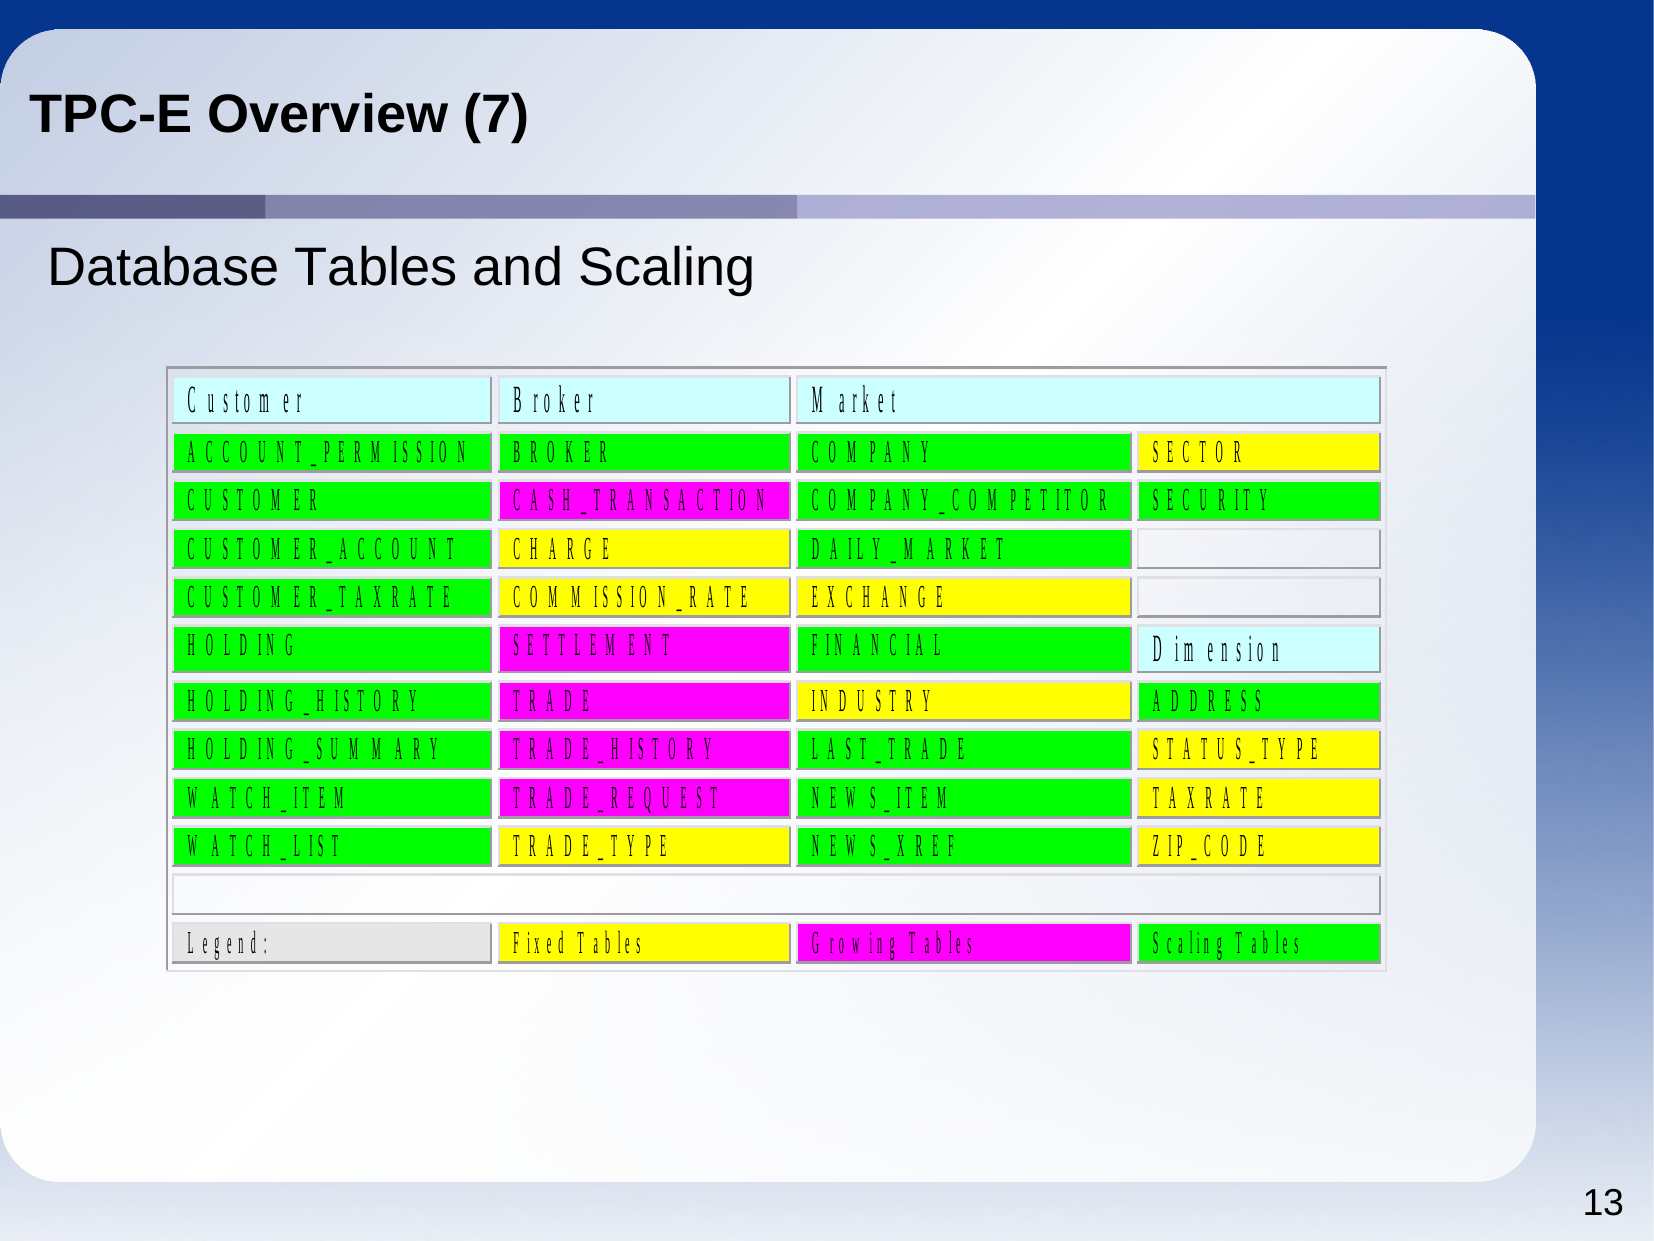

# TPC-E Overview (7)
Database Tables and Scaling
13